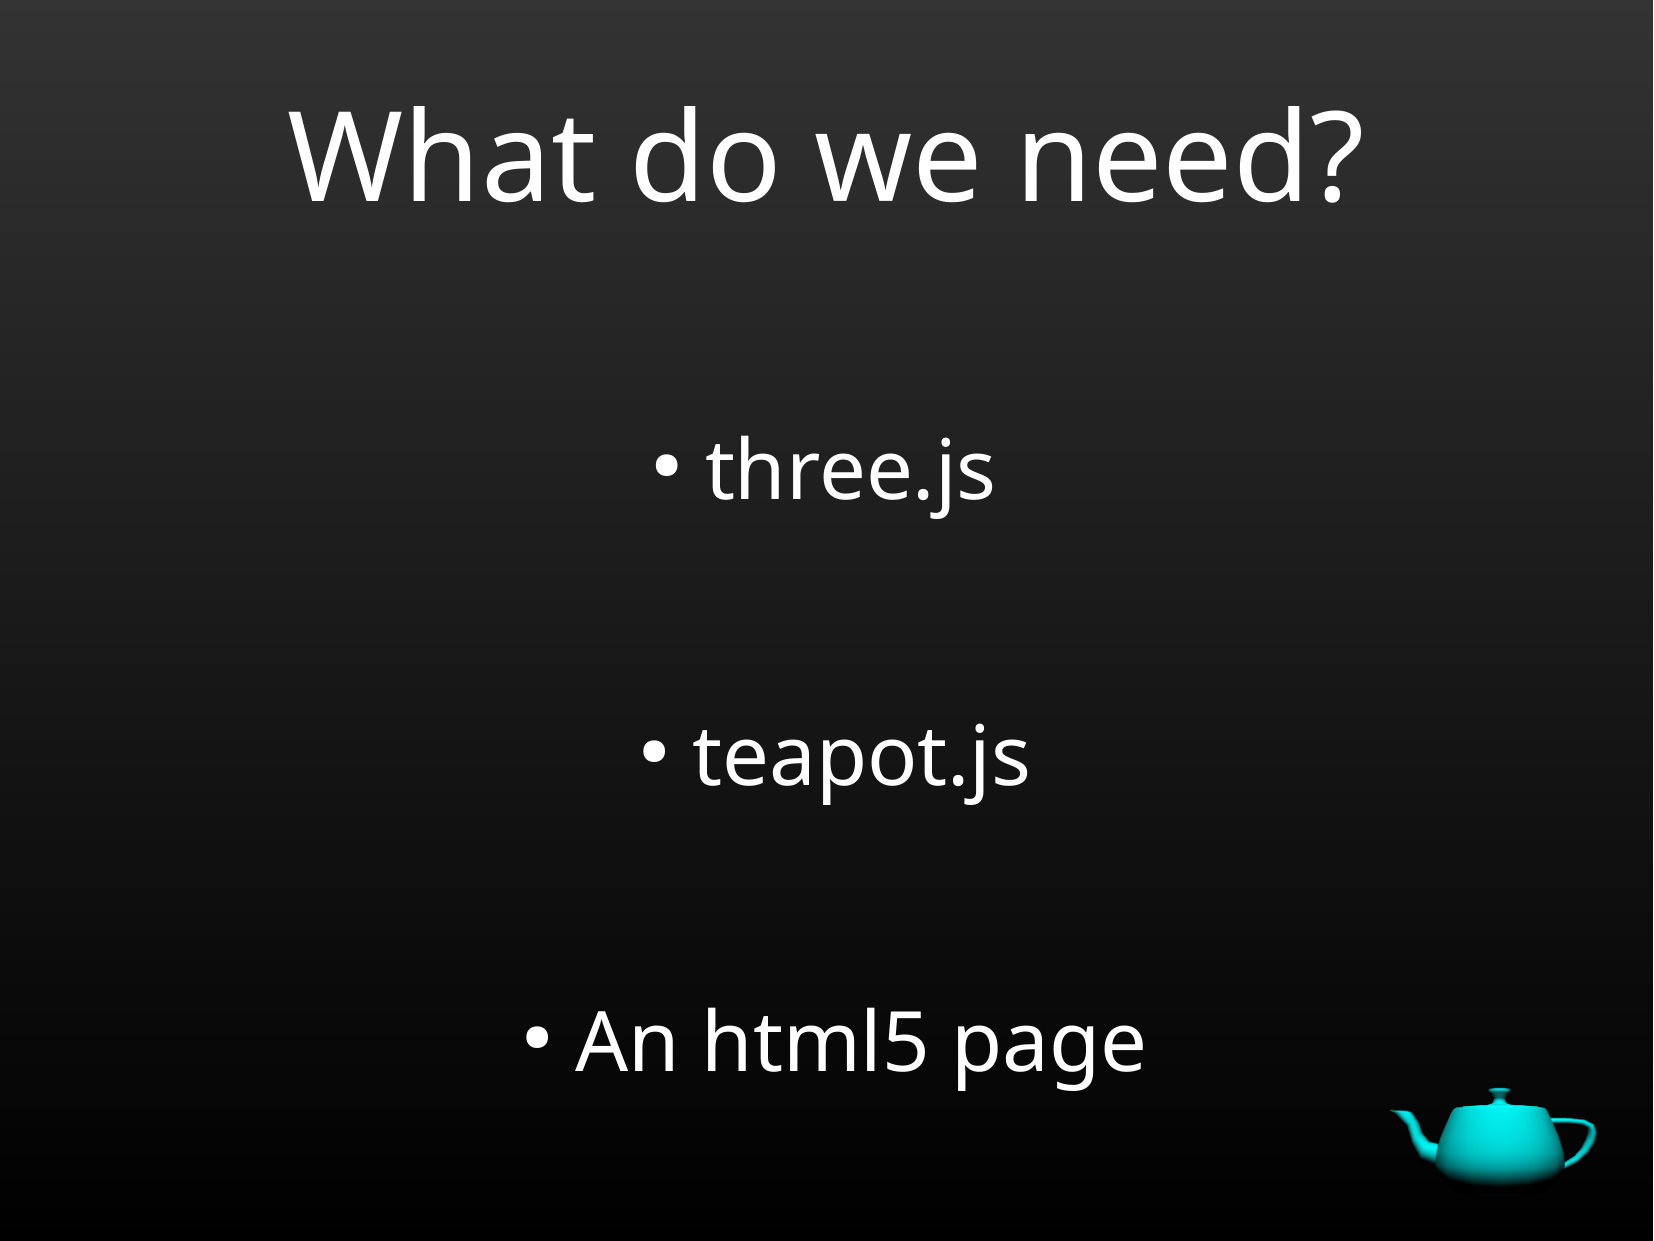

# What do we need?
three.js
teapot.js
An html5 page